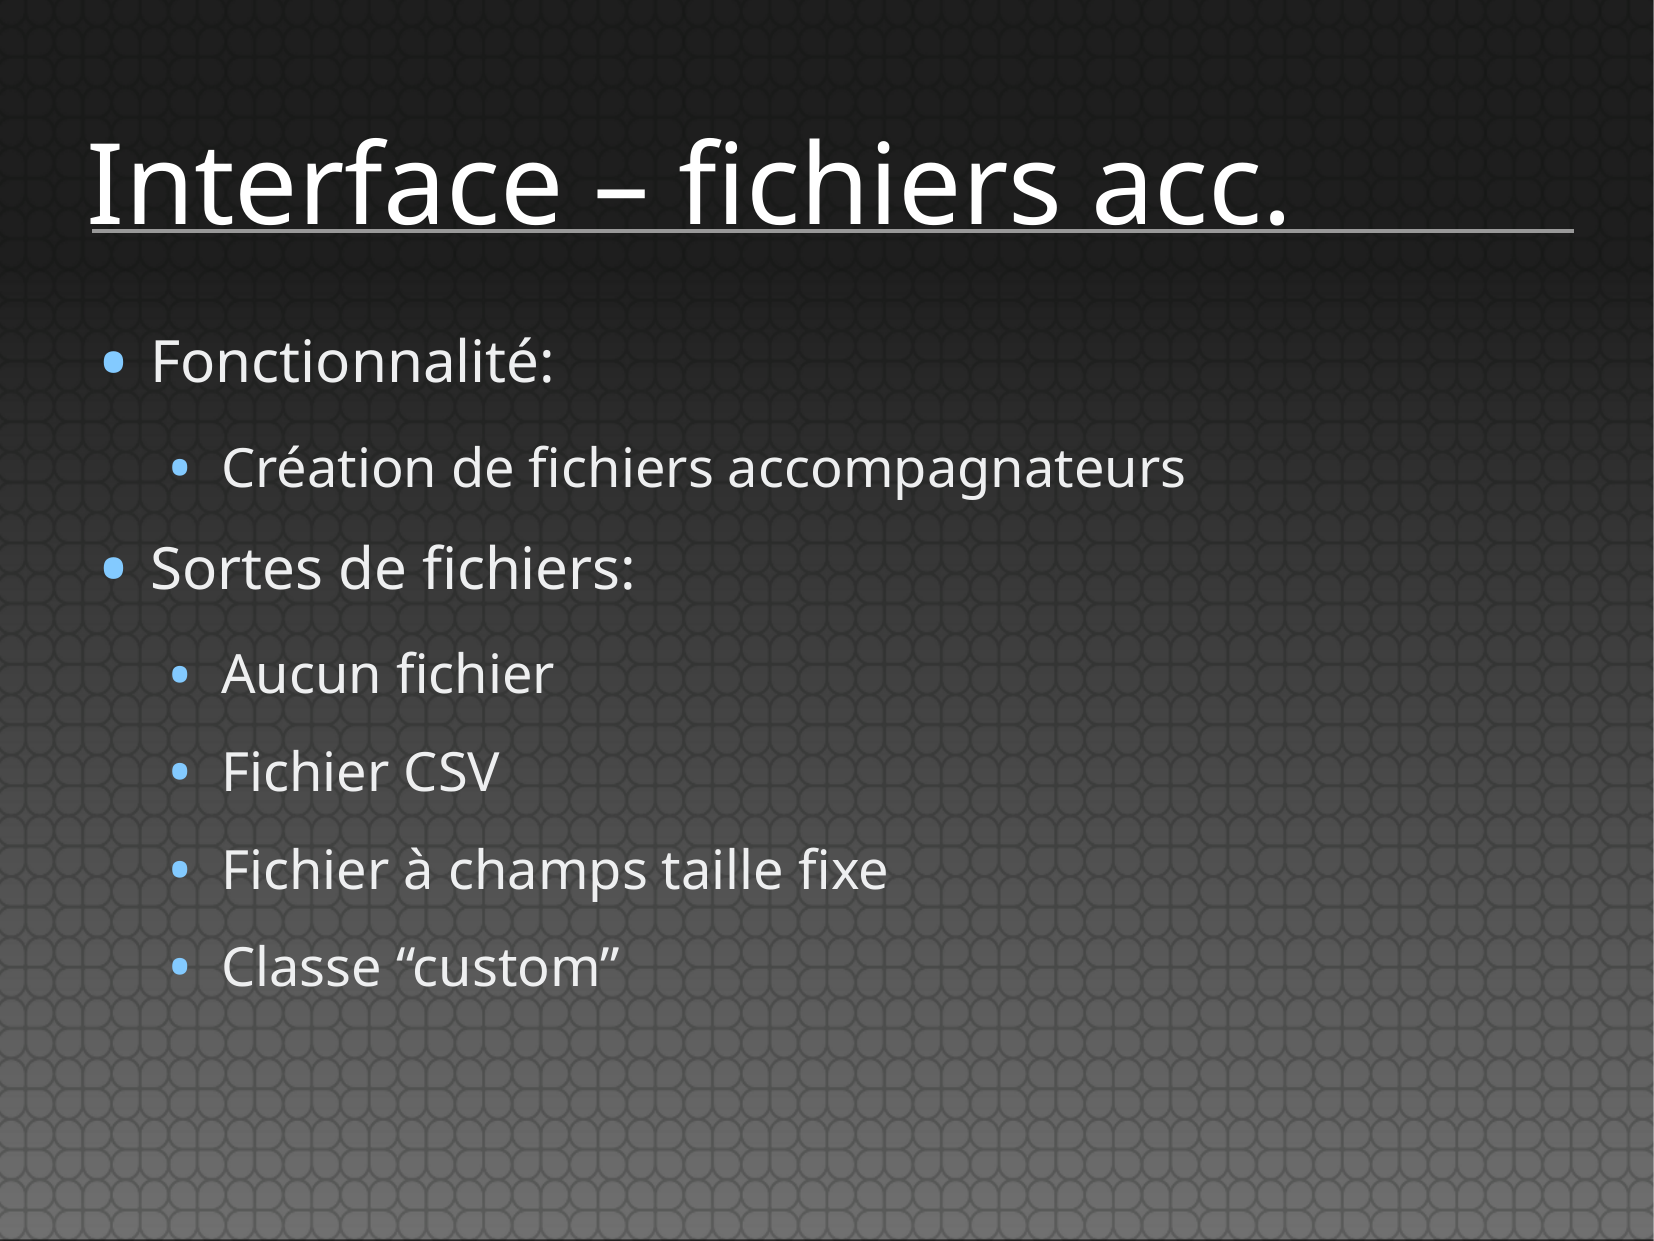

# Interface – fichiers acc.
Fonctionnalité:
Création de fichiers accompagnateurs
Sortes de fichiers:
Aucun fichier
Fichier CSV
Fichier à champs taille fixe
Classe “custom”